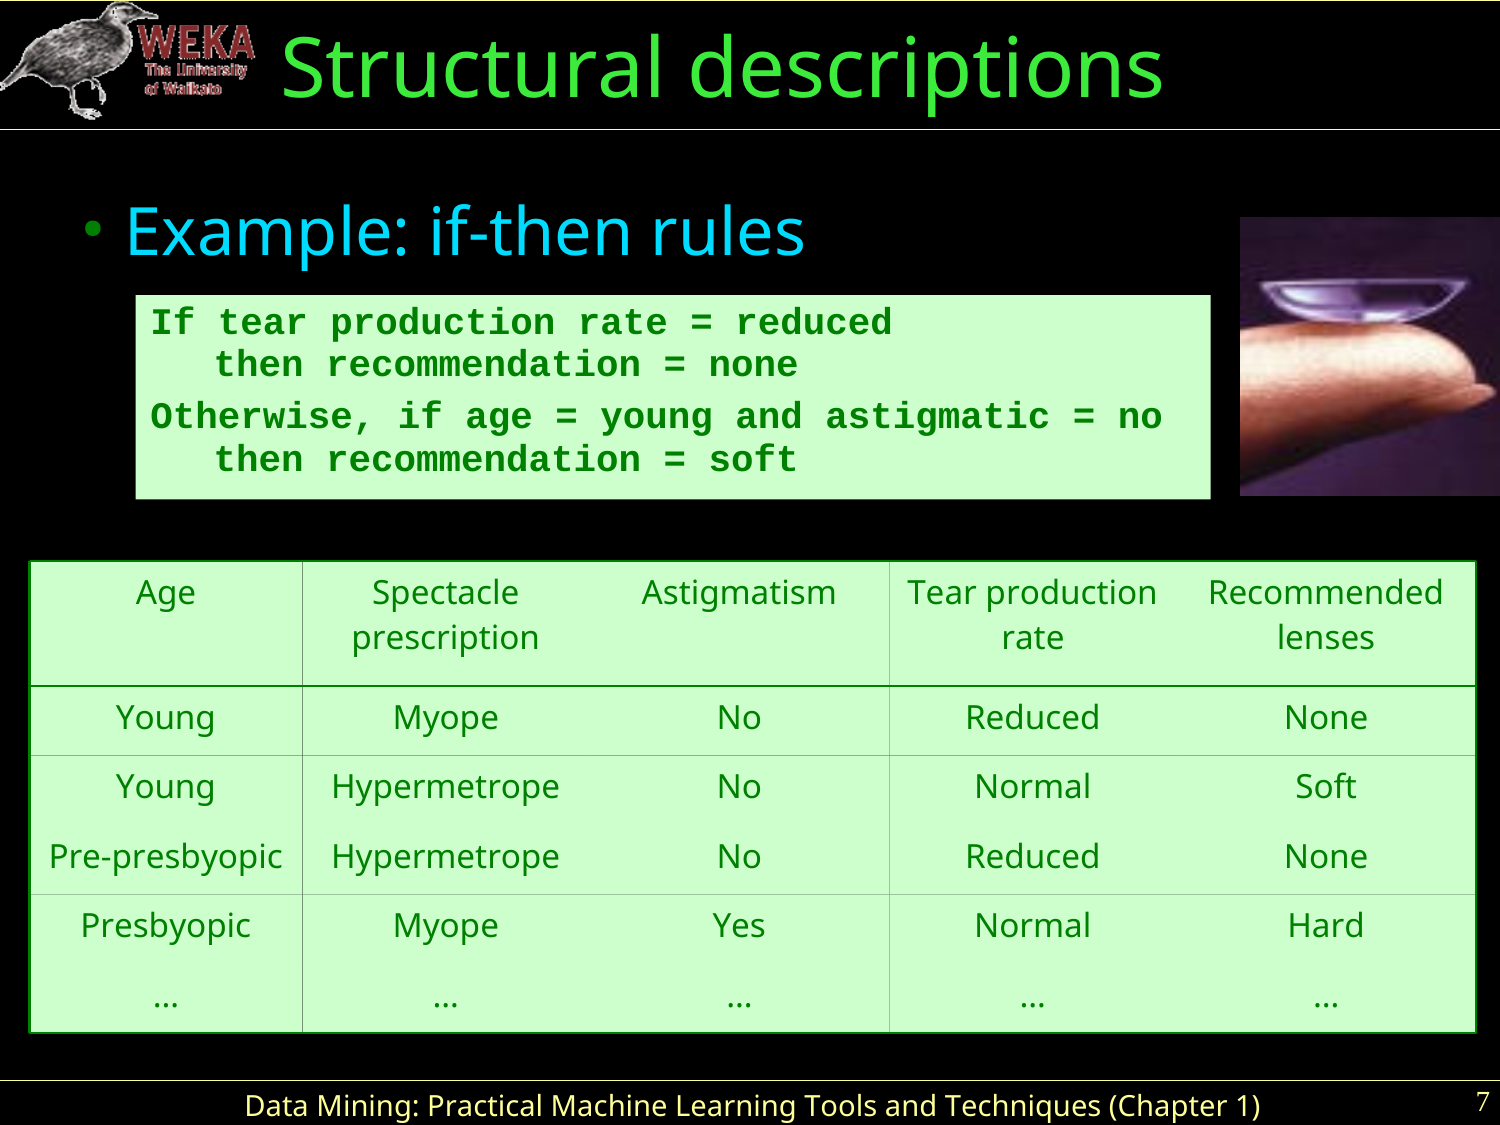

# Structural descriptions
Example: if-then rules
If tear production rate = reduced
then recommendation = none
Otherwise, if age = young and astigmatic = no
then recommendation = soft
Age
Spectacle prescription
Astigmatism
Tear production rate
Recommended lenses
Young
Myope
No
Reduced
None
Young
Hypermetrope
No
Normal
Soft
Pre-presbyopic
Hypermetrope
No
Reduced
None
Presbyopic
Myope
Yes
Normal
Hard
…
…
…
…
…
Data Mining: Practical Machine Learning Tools and Techniques (Chapter 1)
7